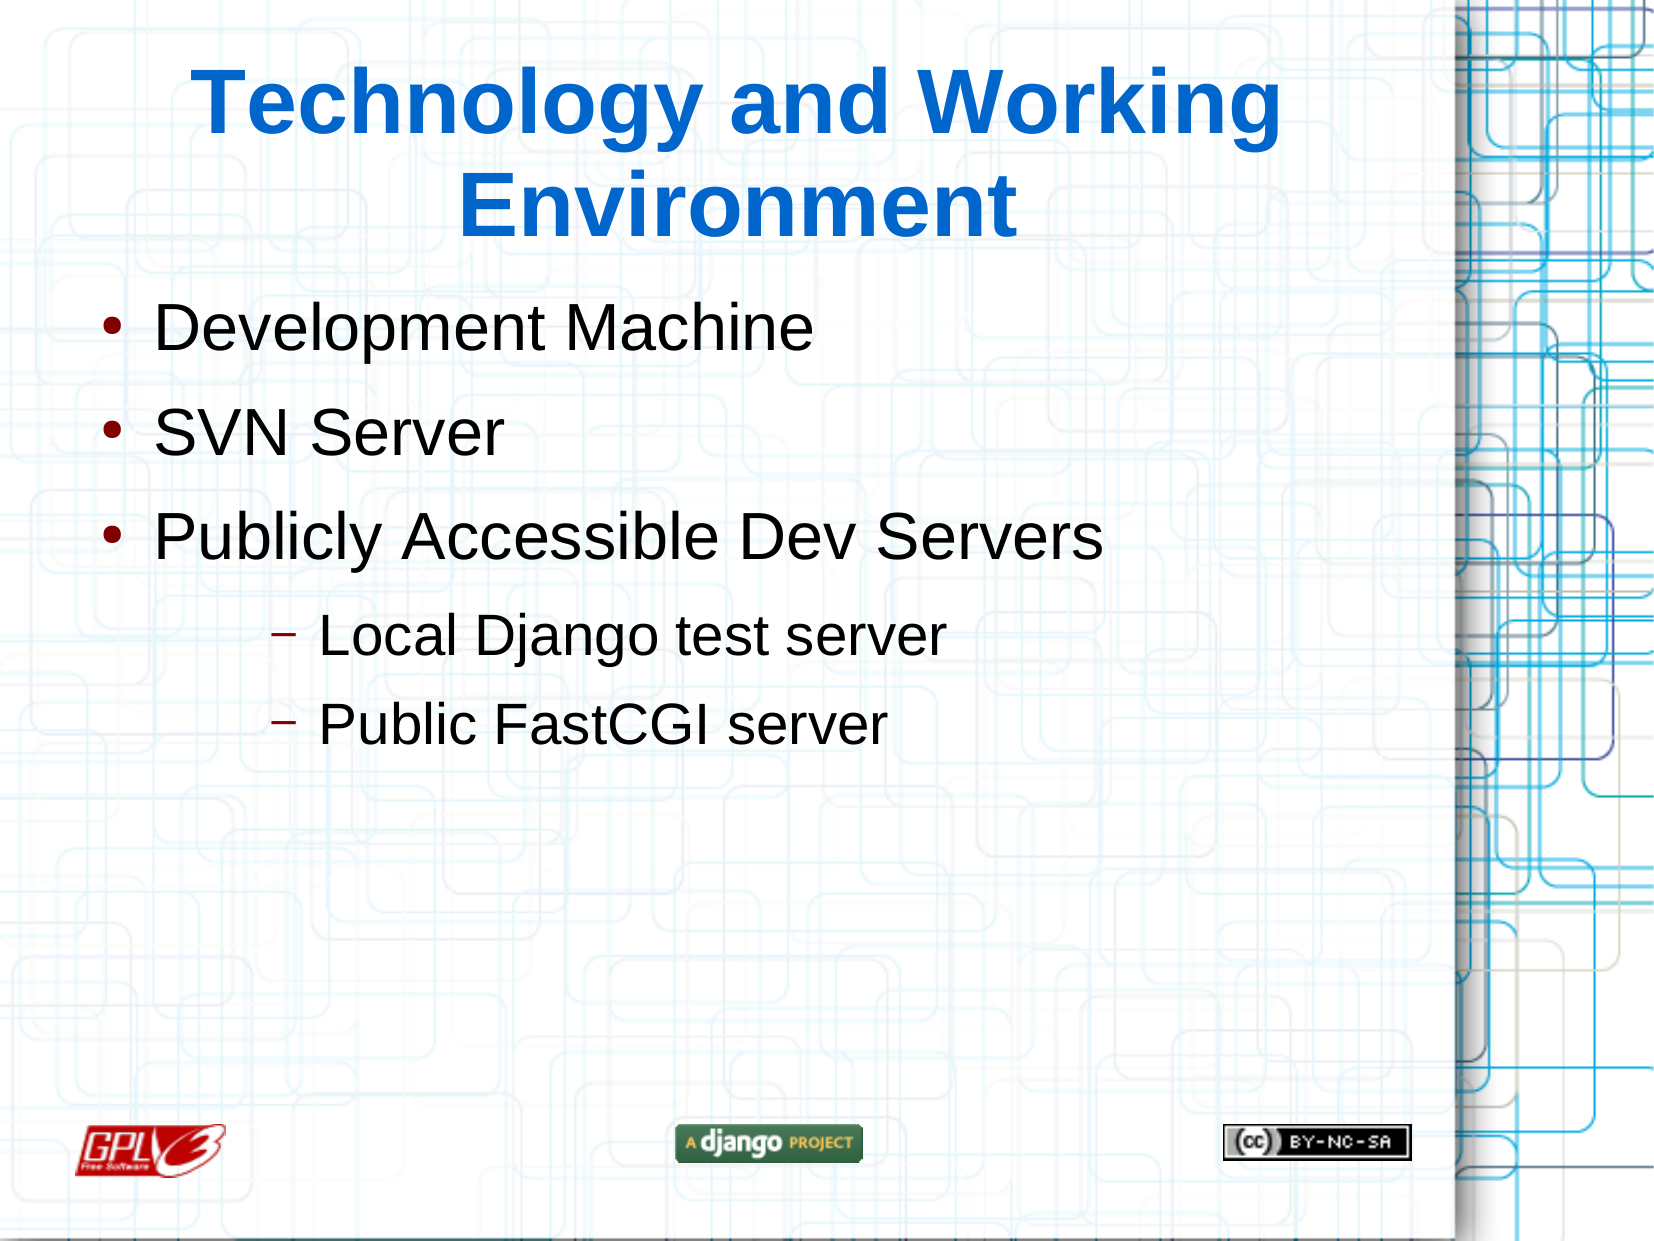

# Technology and Working Environment
Development Machine
SVN Server
Publicly Accessible Dev Servers
Local Django test server
Public FastCGI server